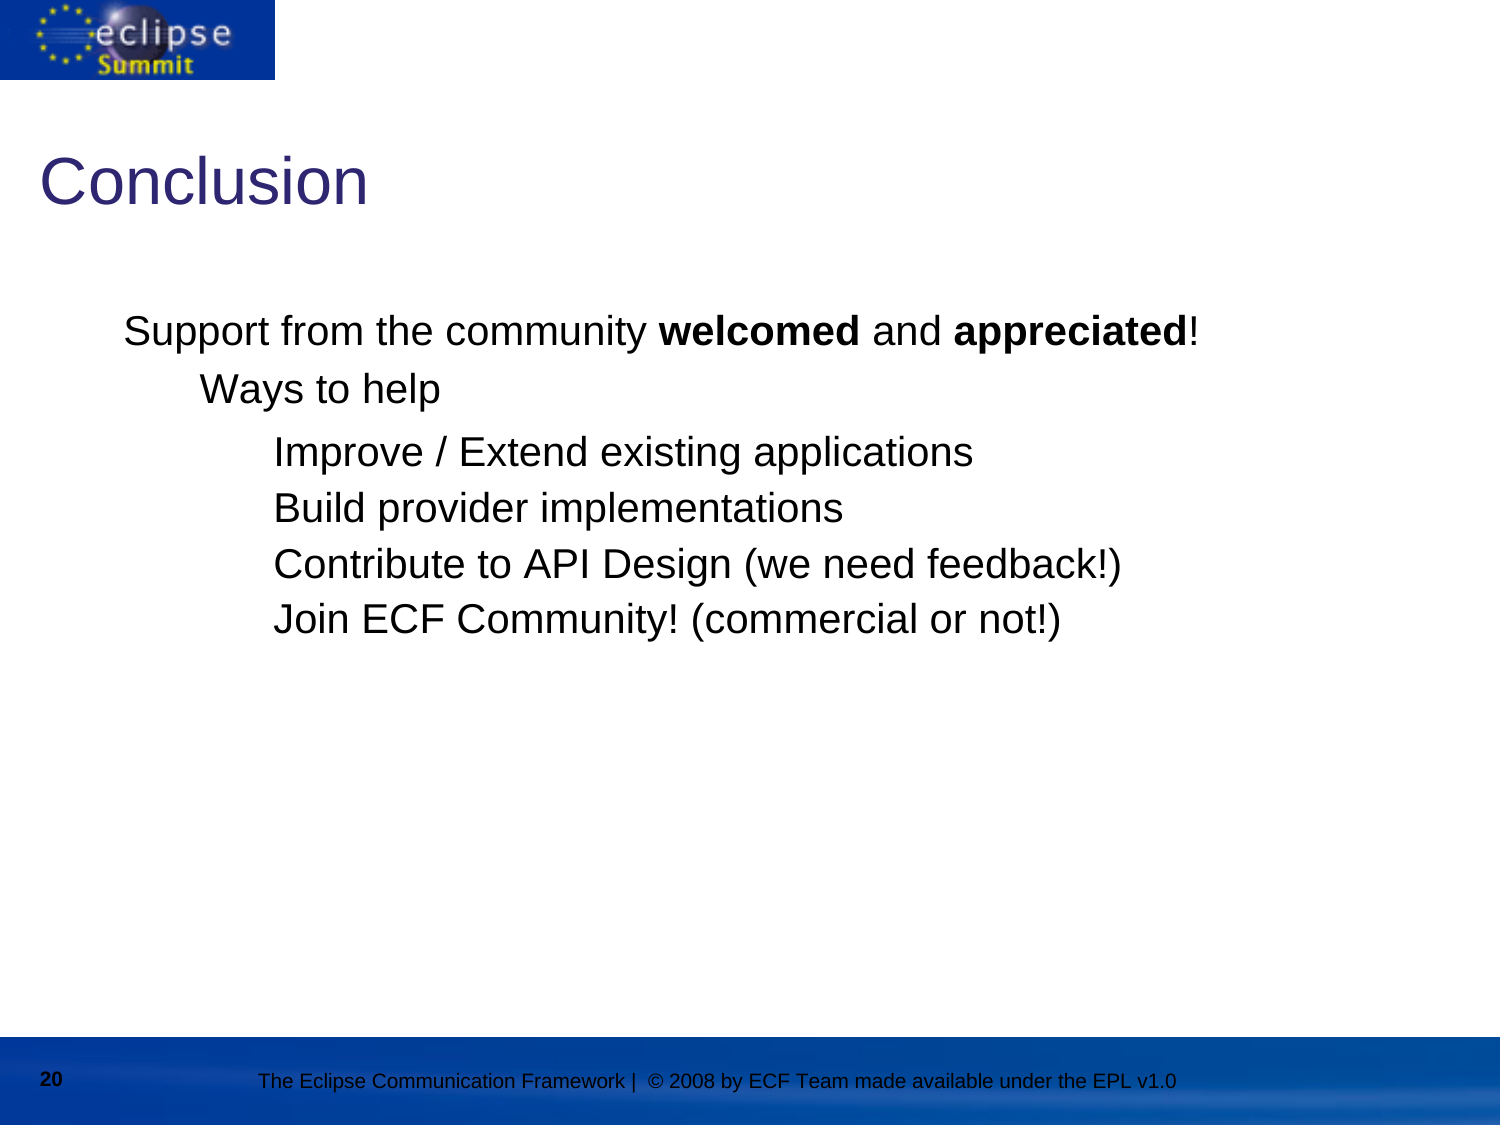

# Conclusion
Support from the community welcomed and appreciated!
Ways to help
Improve / Extend existing applications
Build provider implementations
Contribute to API Design (we need feedback!)
Join ECF Community! (commercial or not!)
20